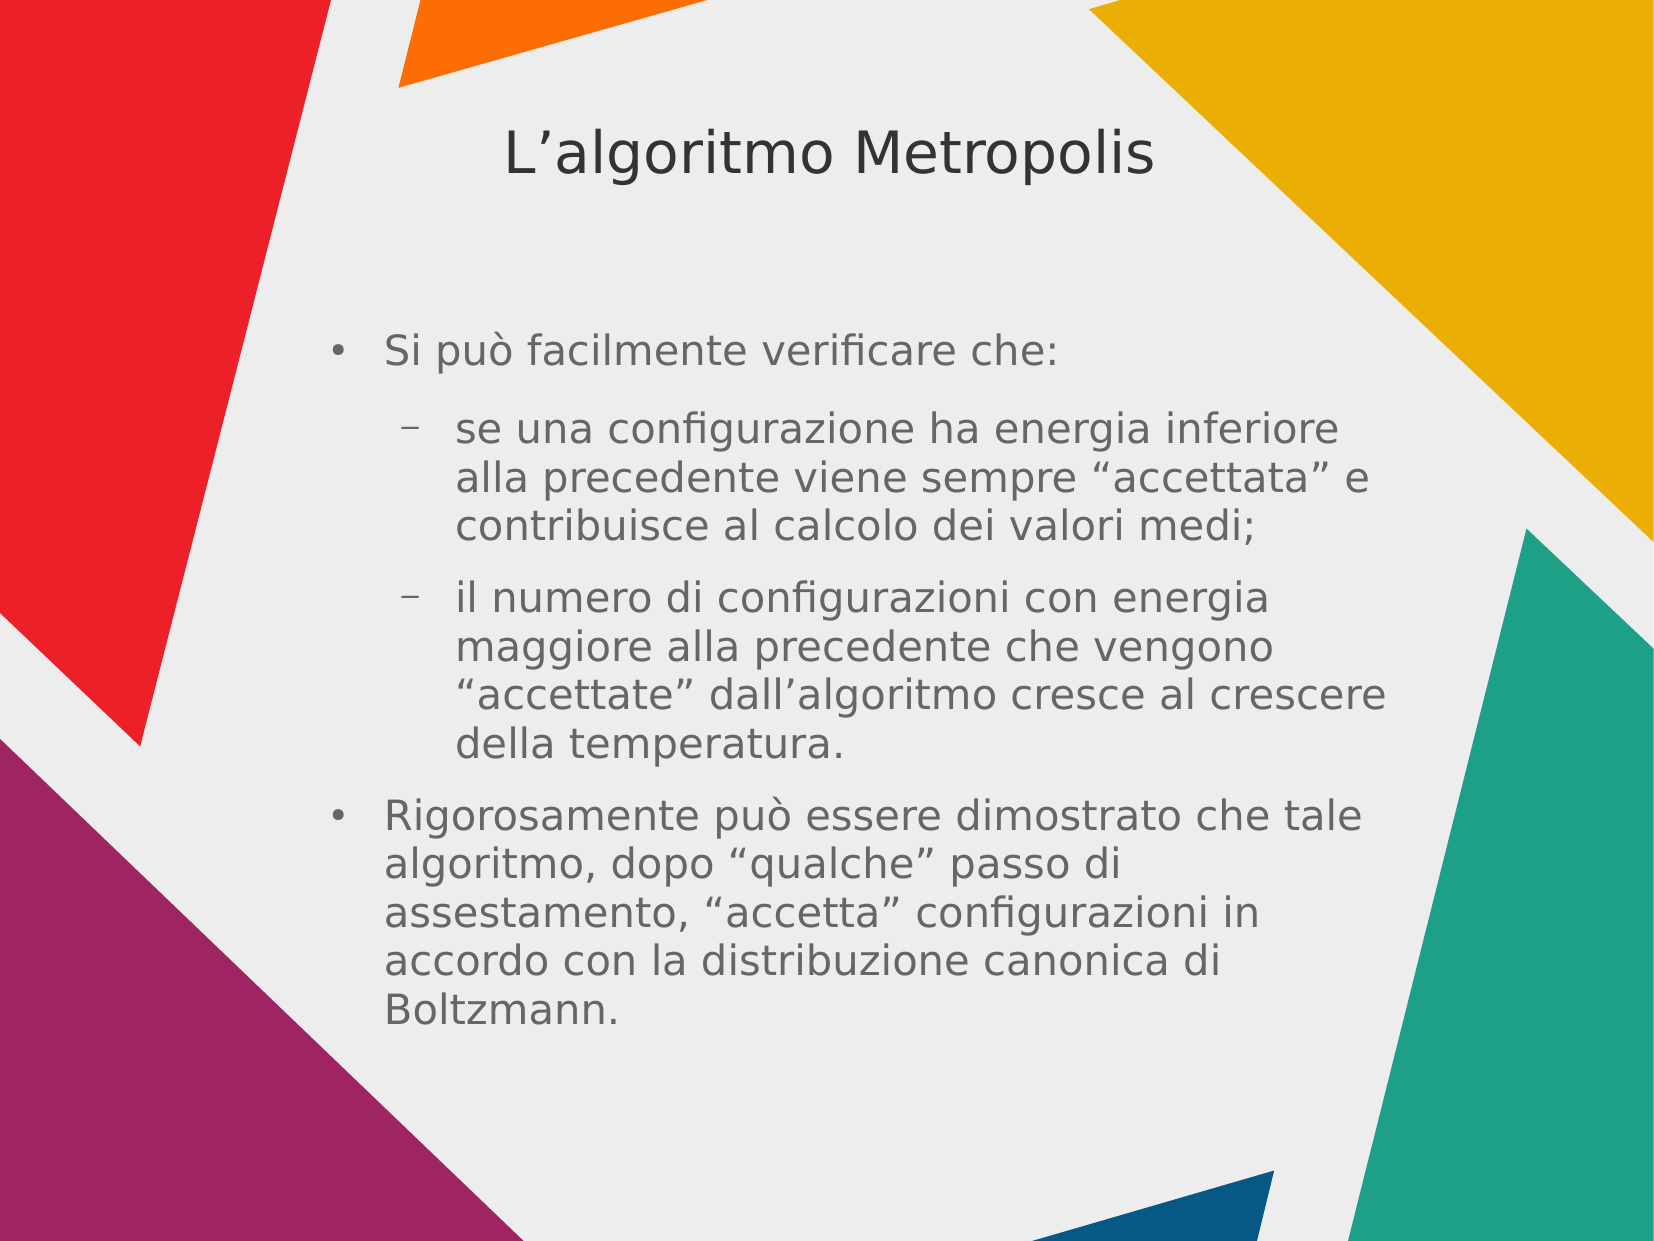

# L’algoritmo Metropolis
Si può facilmente verificare che:
se una configurazione ha energia inferiore alla precedente viene sempre “accettata” e contribuisce al calcolo dei valori medi;
il numero di configurazioni con energia maggiore alla precedente che vengono “accettate” dall’algoritmo cresce al crescere della temperatura.
Rigorosamente può essere dimostrato che tale algoritmo, dopo “qualche” passo di assestamento, “accetta” configurazioni in accordo con la distribuzione canonica di Boltzmann.